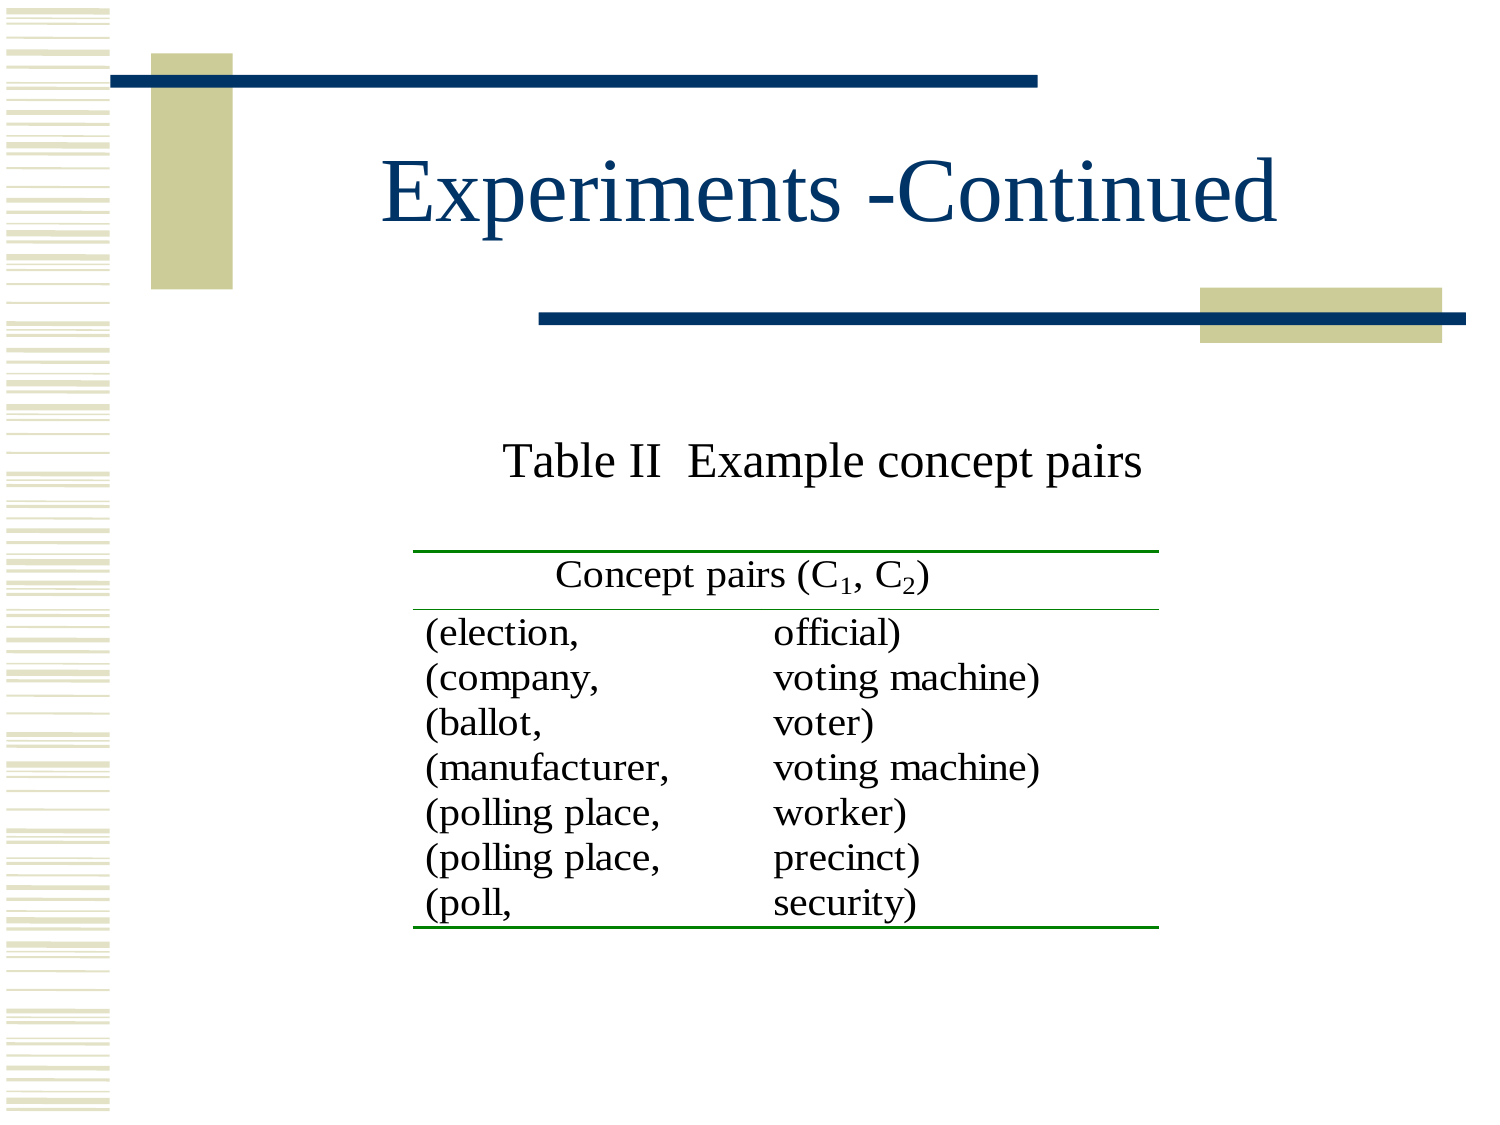

# Experiments -Continued
yiuy787878uyuiuuuiuiuiiii
 Table II Example concept pairs